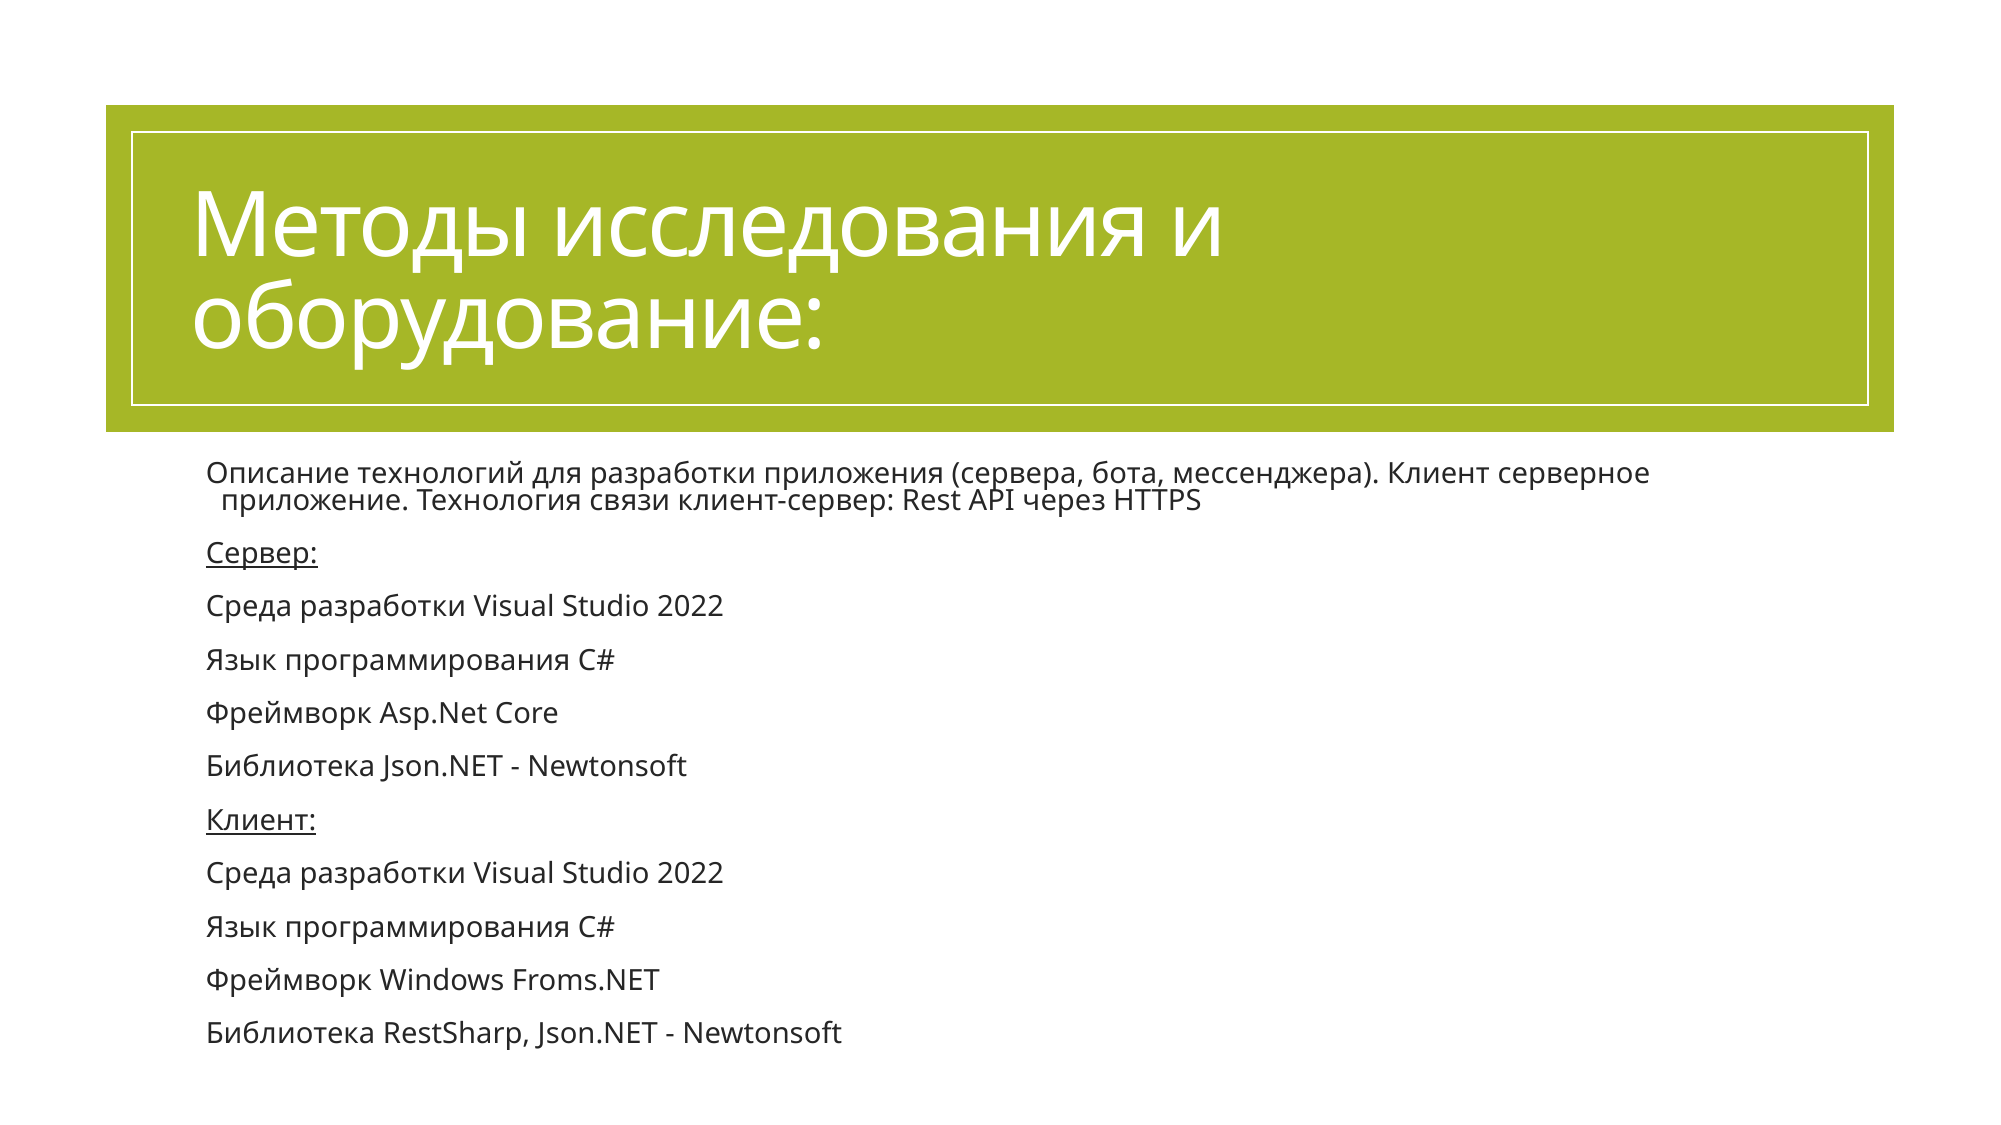

# Методы исследования и оборудование:
Описание технологий для разработки приложения (сервера, бота, мессенджера). Клиент серверное приложение. Технология связи клиент-сервер: Rest API через HTTPS
Сервер:
Среда разработки Visual Studio 2022
Язык программирования C#
Фреймворк Asp.Net Core
Библиотека Json.NET - Newtonsoft
Клиент:
Среда разработки Visual Studio 2022
Язык программирования С#
Фреймворк Windows Froms.NET
Библиотека RеstSharp, Json.NET - Newtonsoft